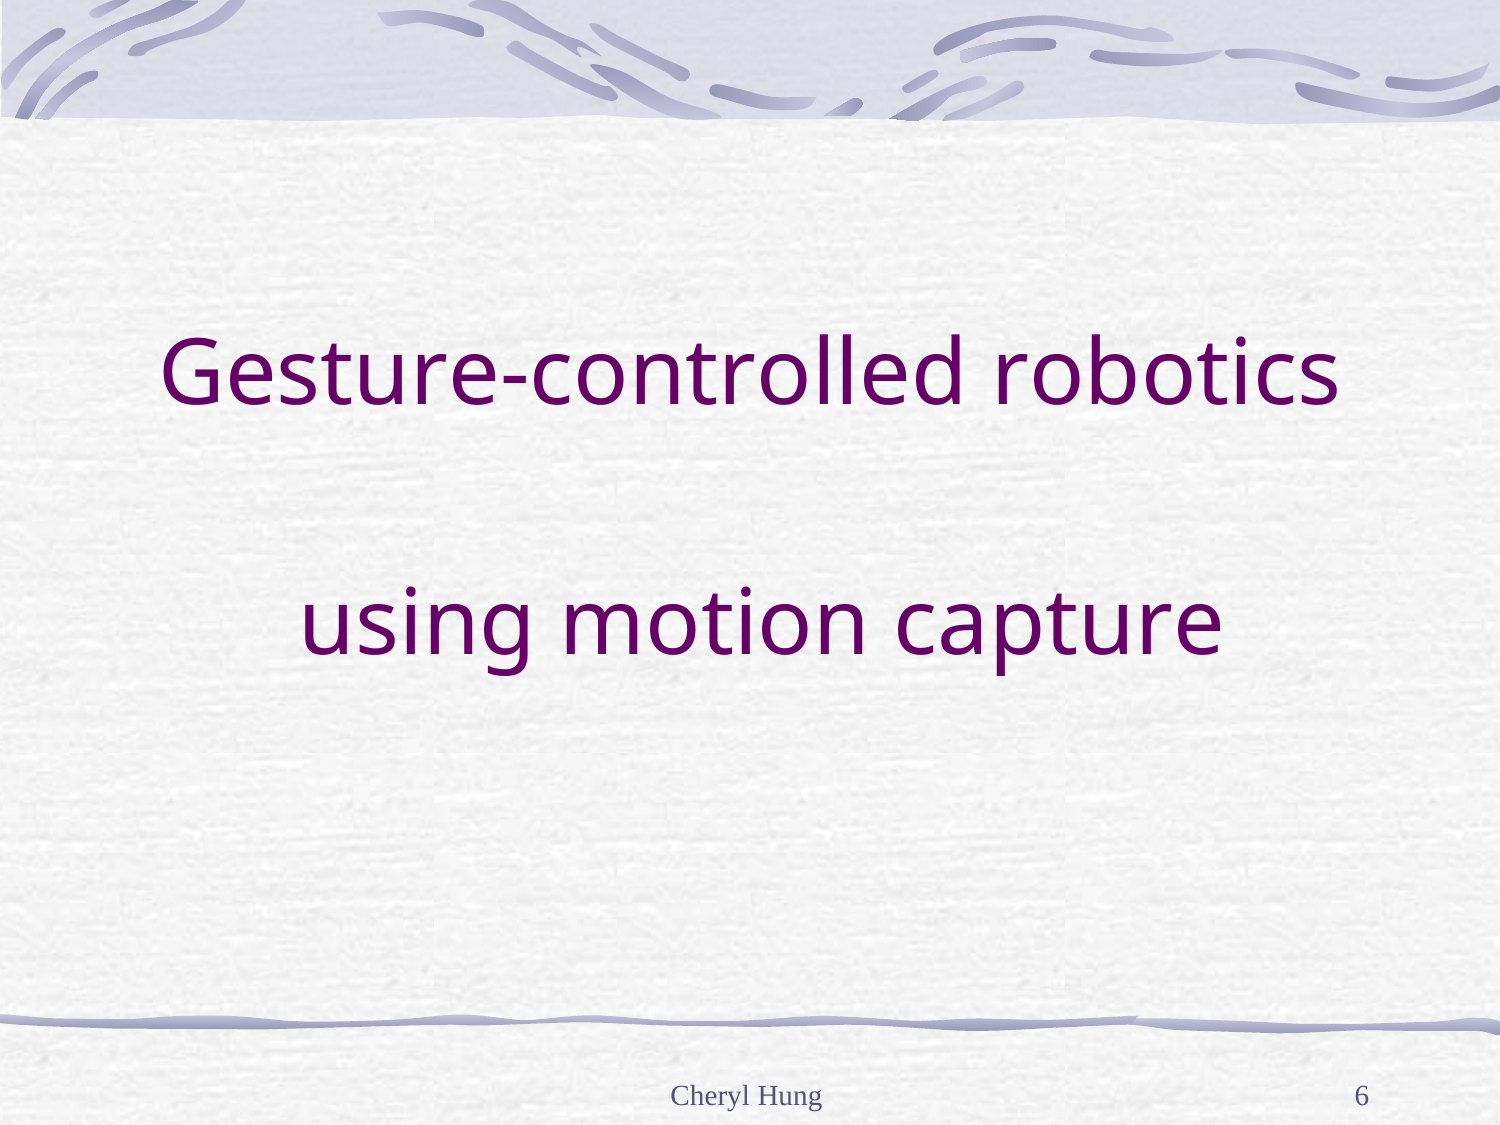

# Gesture-controlled robotics using motion capture
Cheryl Hung
6